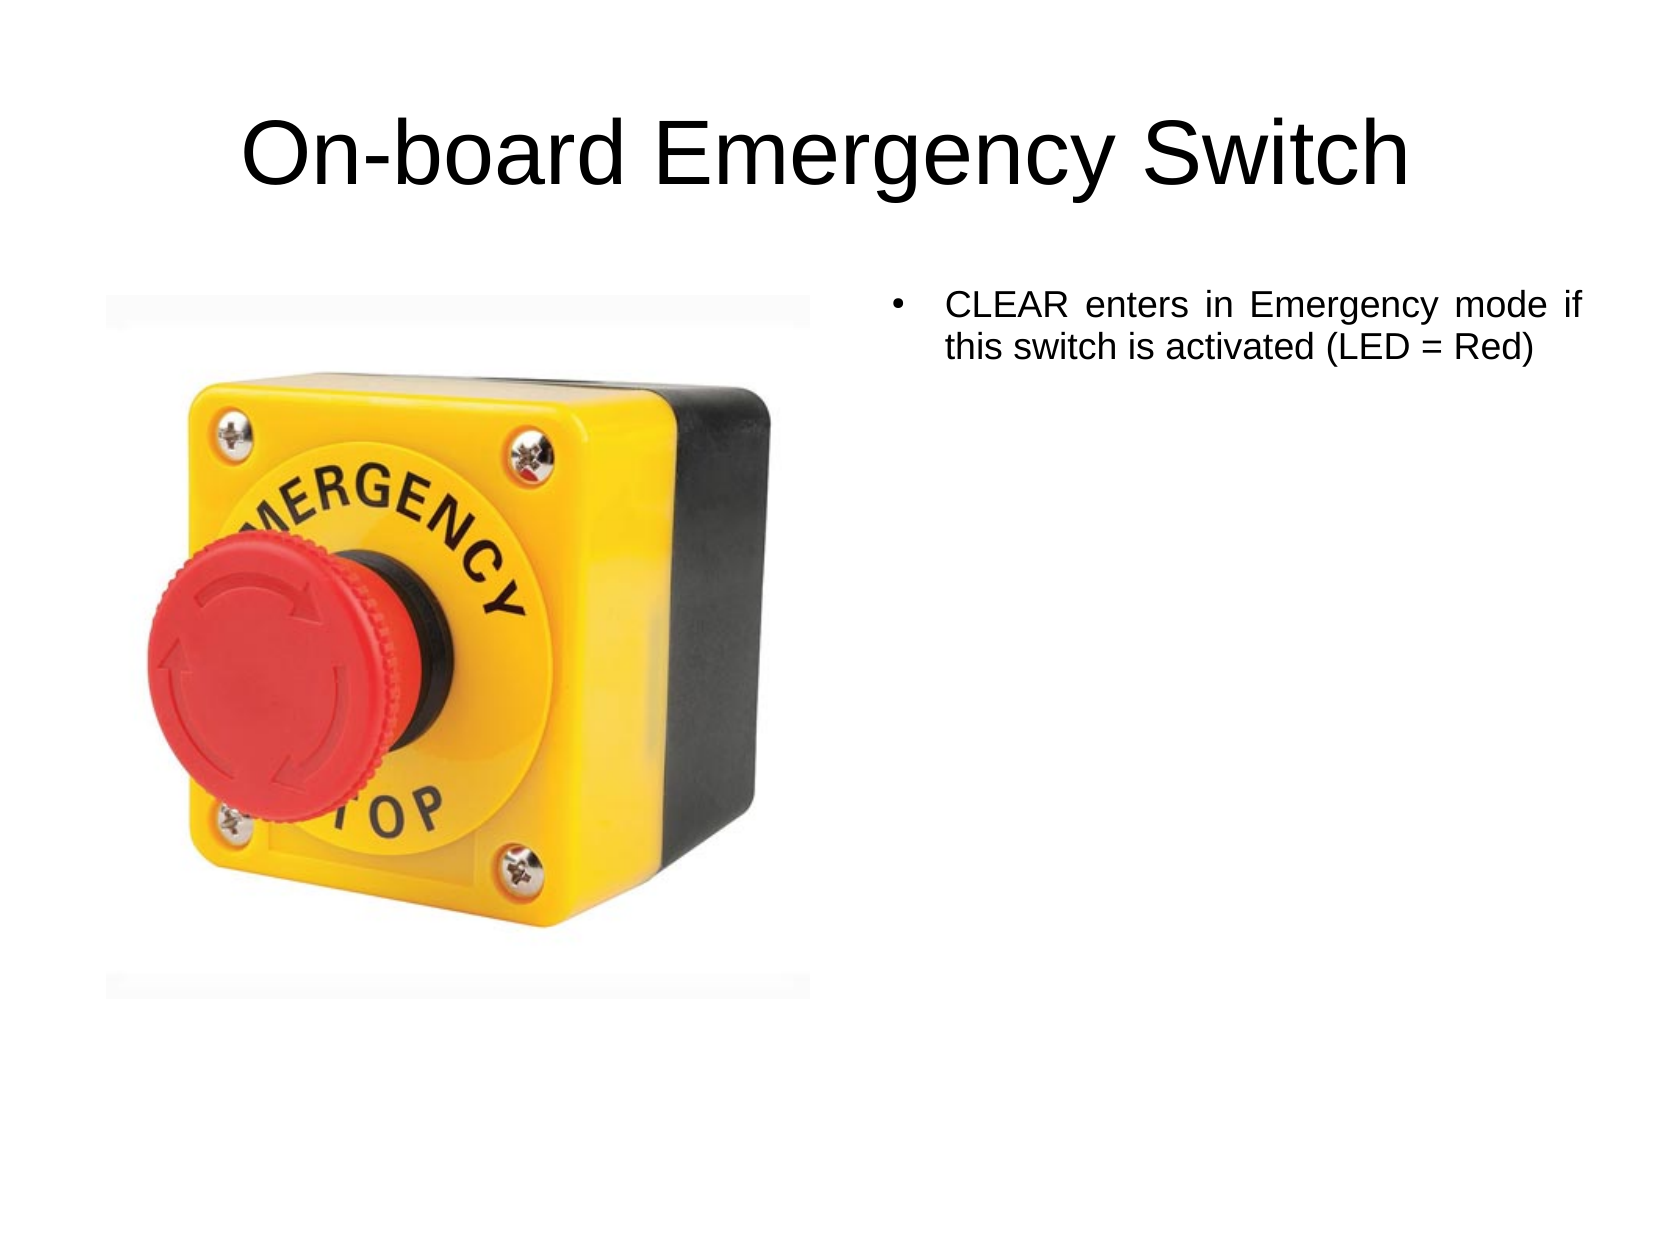

# On-board Emergency Switch
CLEAR enters in Emergency mode if this switch is activated (LED = Red)